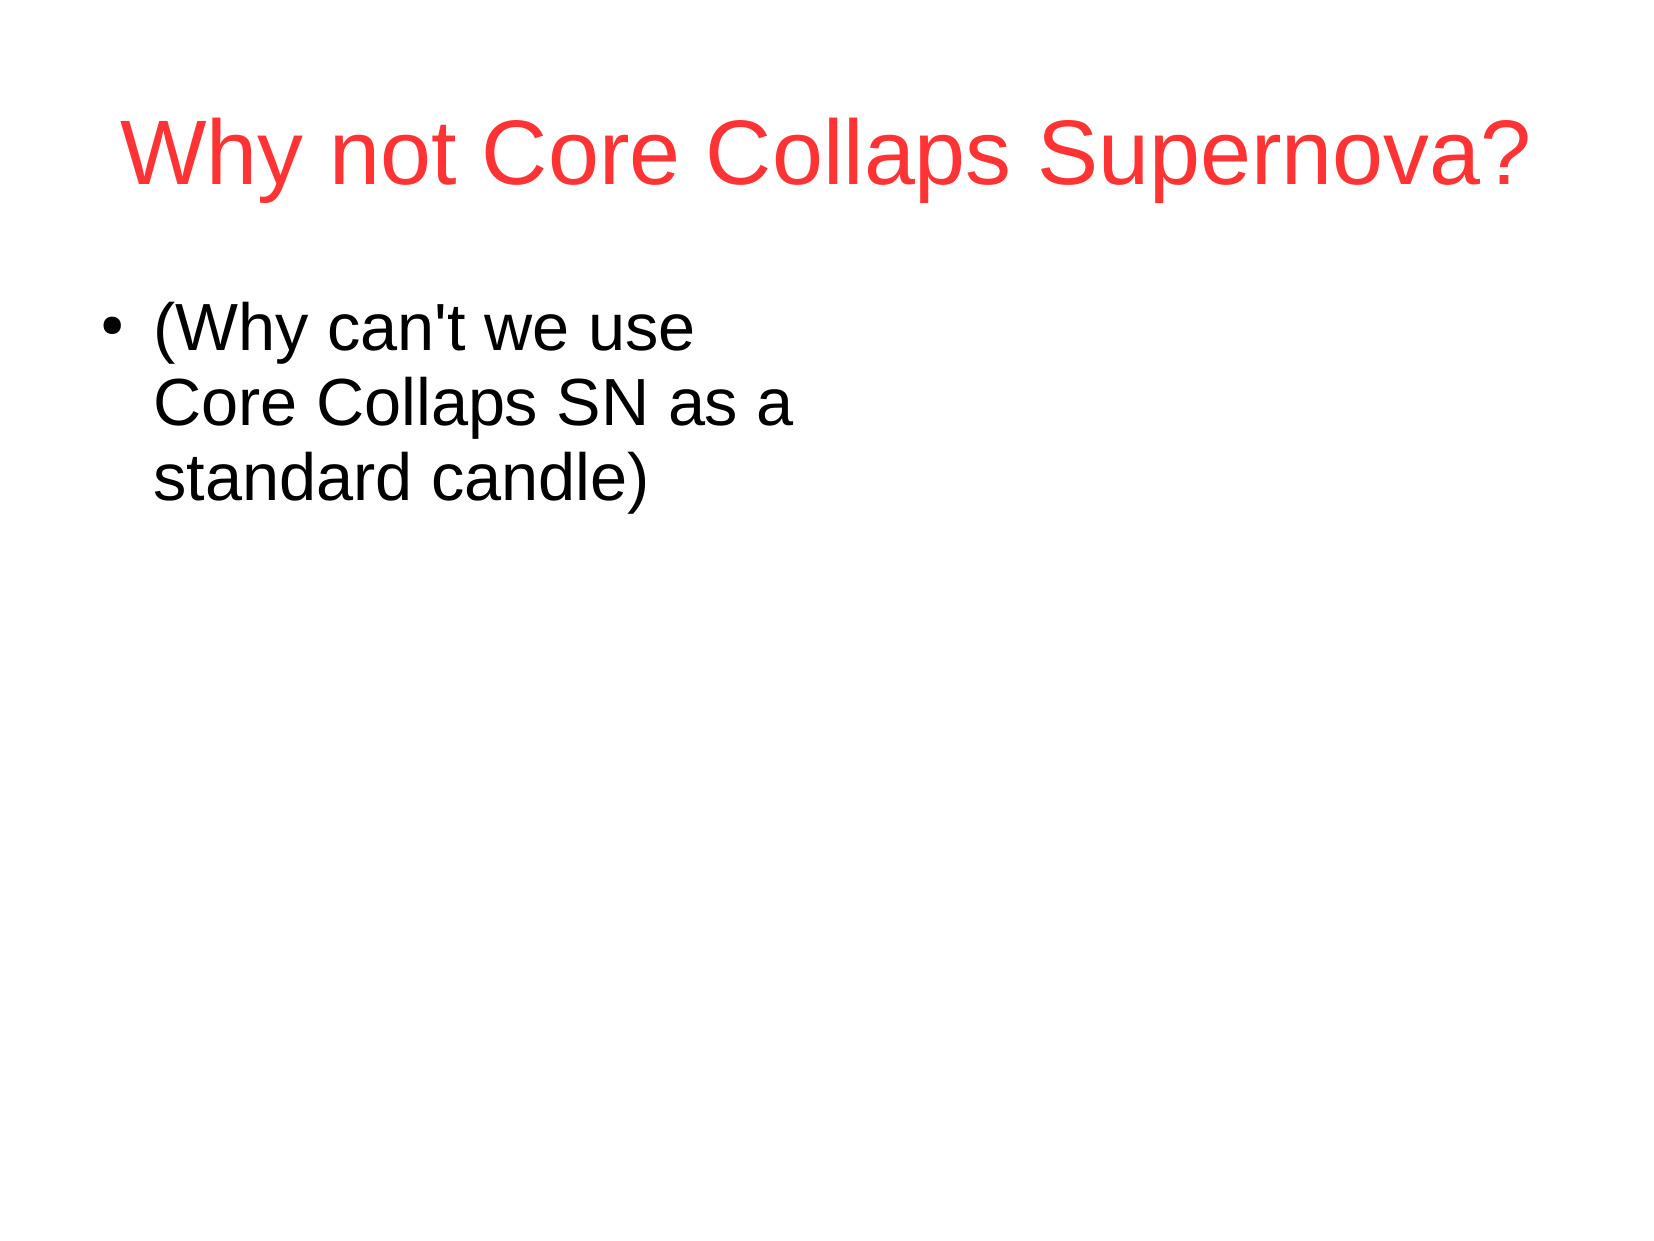

# Why not Core Collaps Supernova?
(Why can't we use Core Collaps SN as a standard candle)